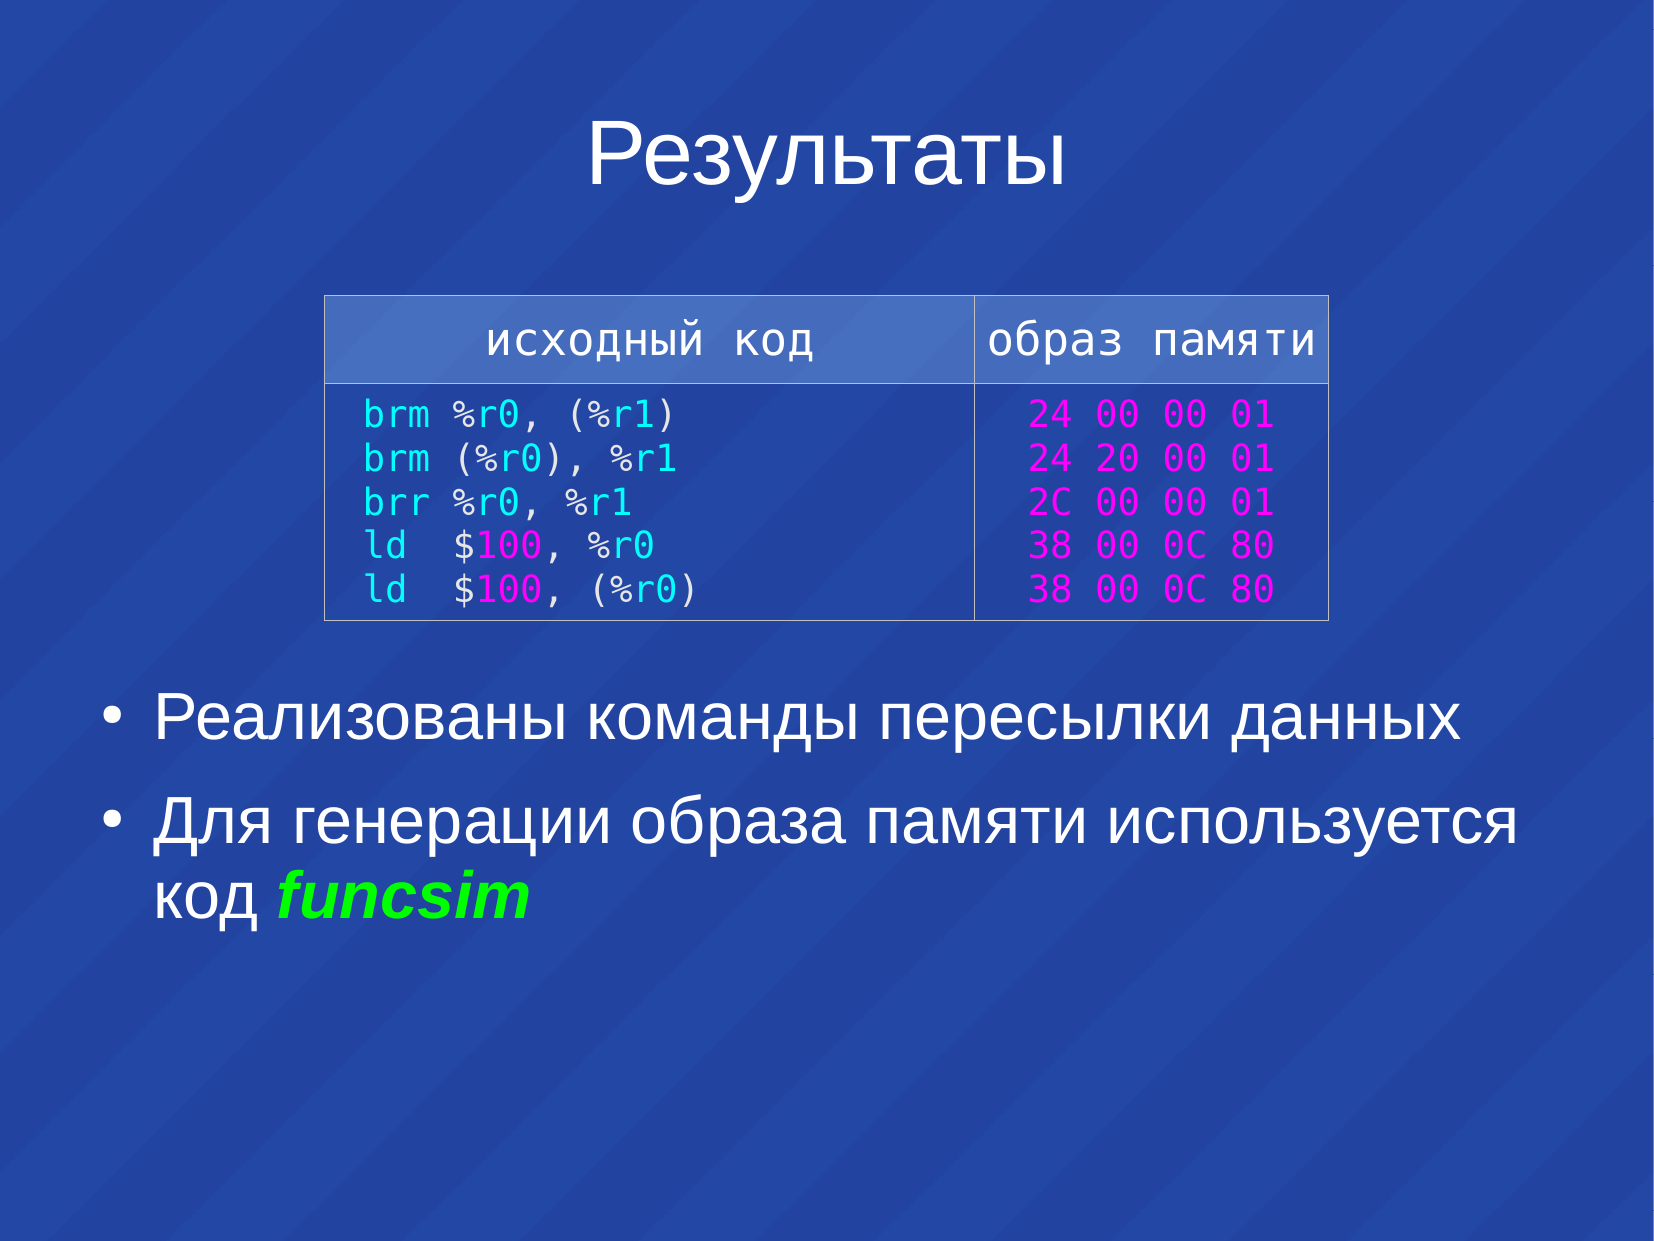

# Результаты
исходный код
образ памяти
brm %r0, (%r1)
brm (%r0), %r1
brr %r0, %r1
ld $100, %r0
ld $100, (%r0)
24 00 00 01
24 20 00 01
2C 00 00 01
38 00 0C 80
38 00 0C 80
Реализованы команды пересылки данных
Для генерации образа памяти используется код funcsim